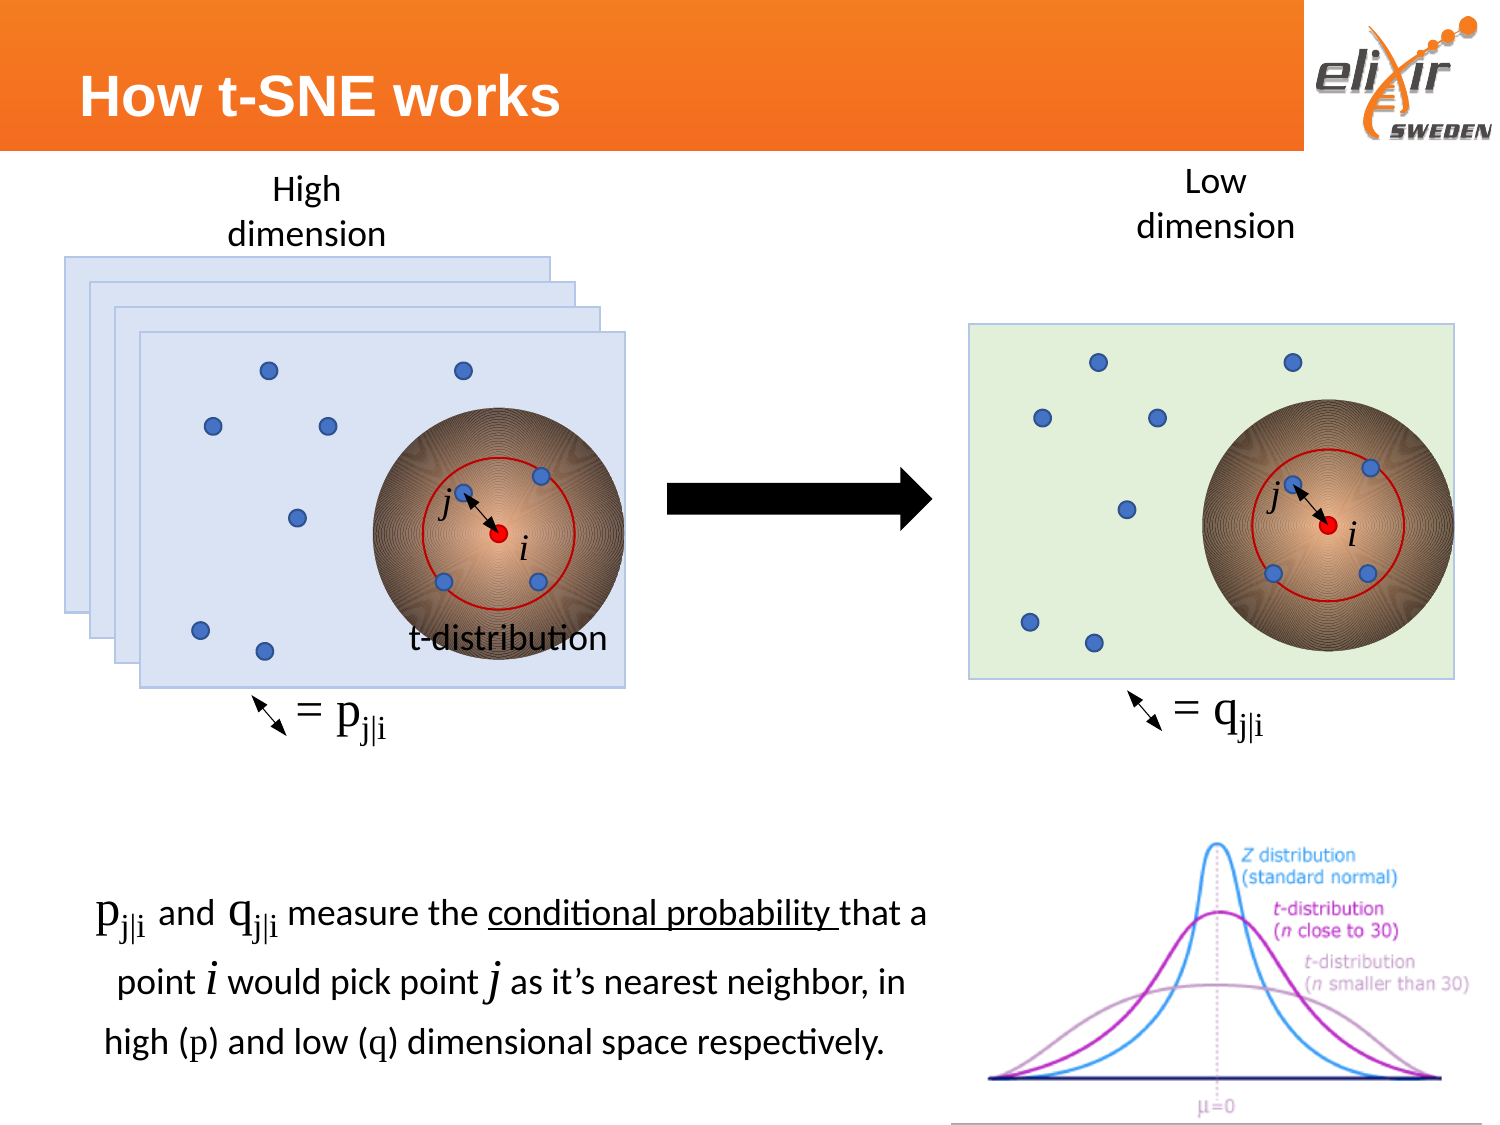

How t-SNE works
Low
dimension
High
dimension
j
j
i
i
t-distribution
= qj|i
= pj|i
pj|i and qj|i measure the conditional probability that a point i would pick point j as it’s nearest neighbor, in high (p) and low (q) dimensional space respectively.